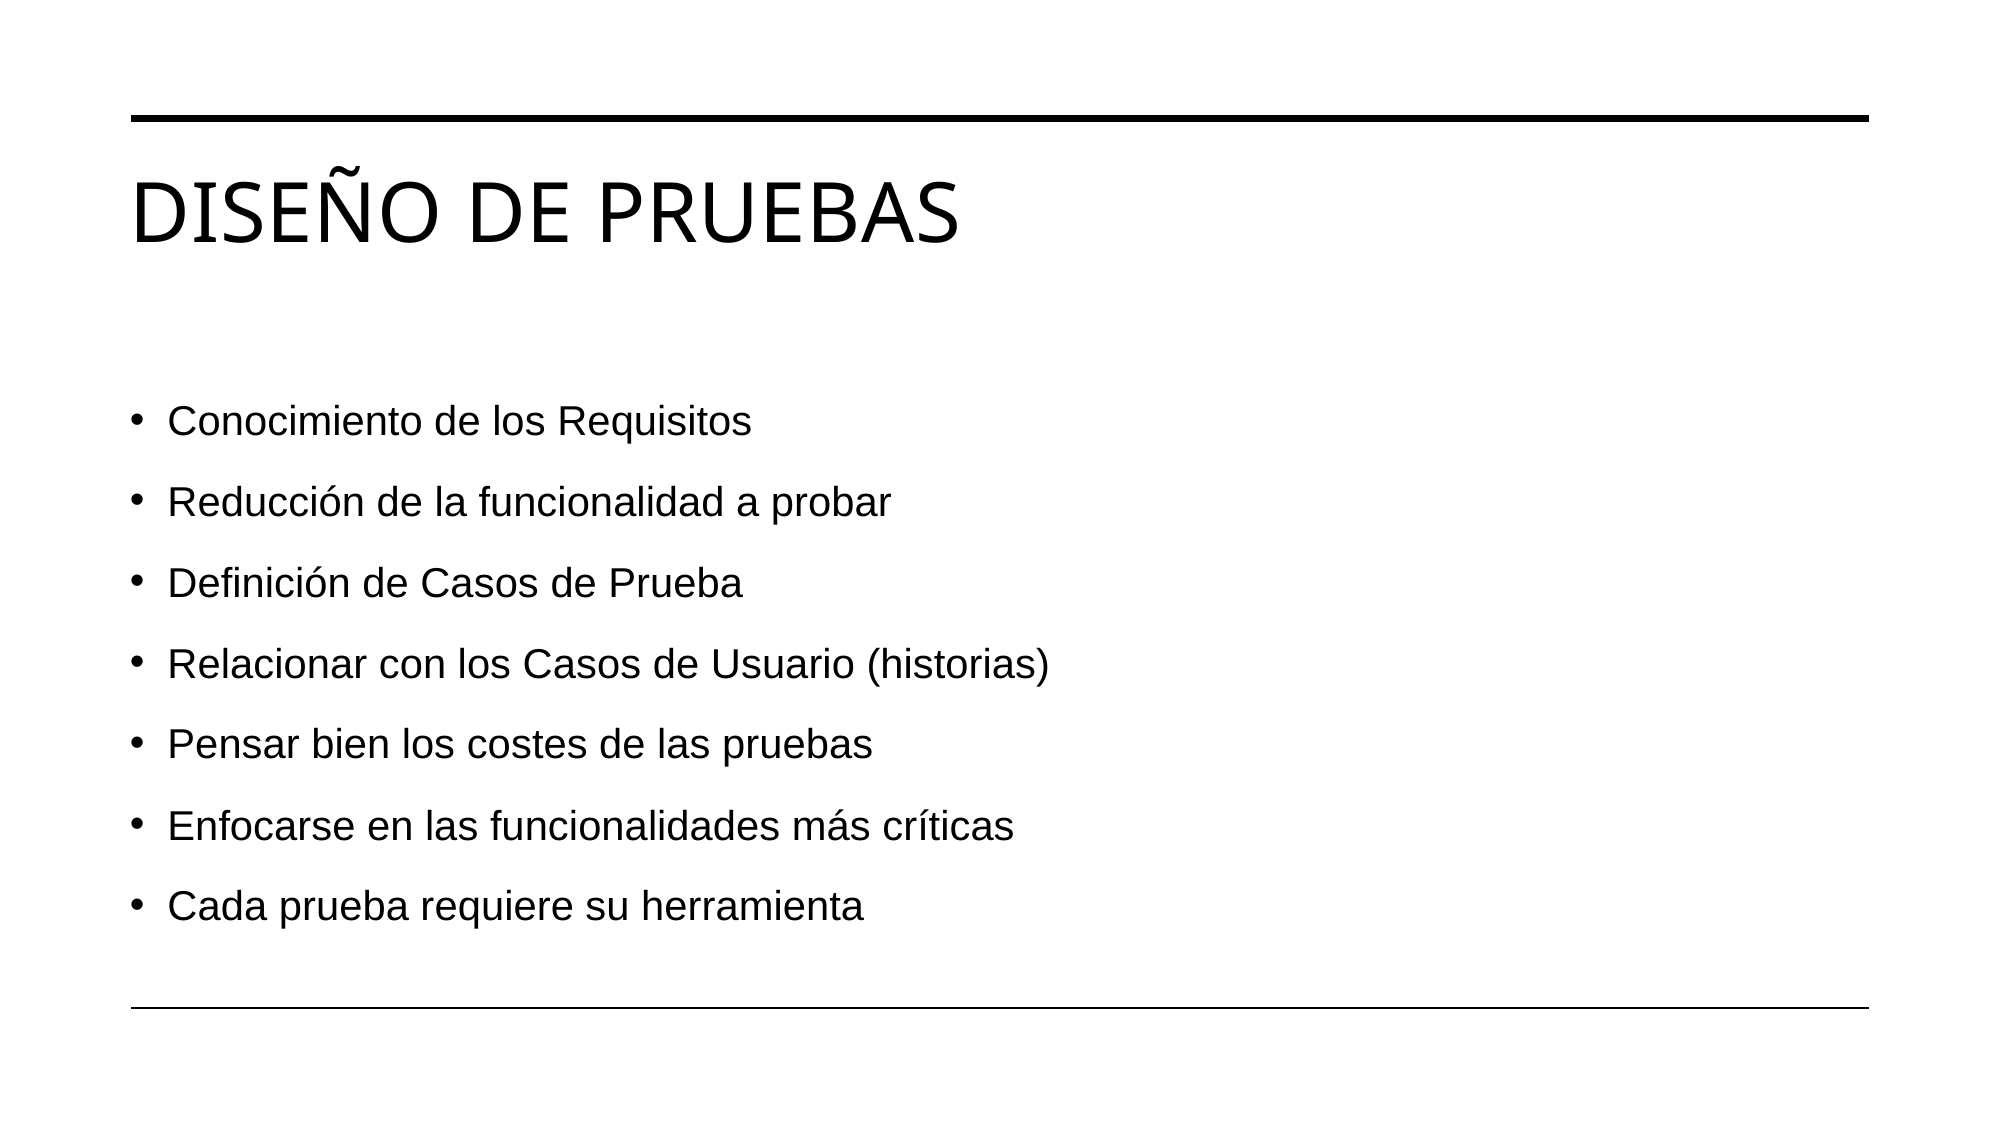

# Diseño de Pruebas
Conocimiento de los Requisitos
Reducción de la funcionalidad a probar
Definición de Casos de Prueba
Relacionar con los Casos de Usuario (historias)
Pensar bien los costes de las pruebas
Enfocarse en las funcionalidades más críticas
Cada prueba requiere su herramienta